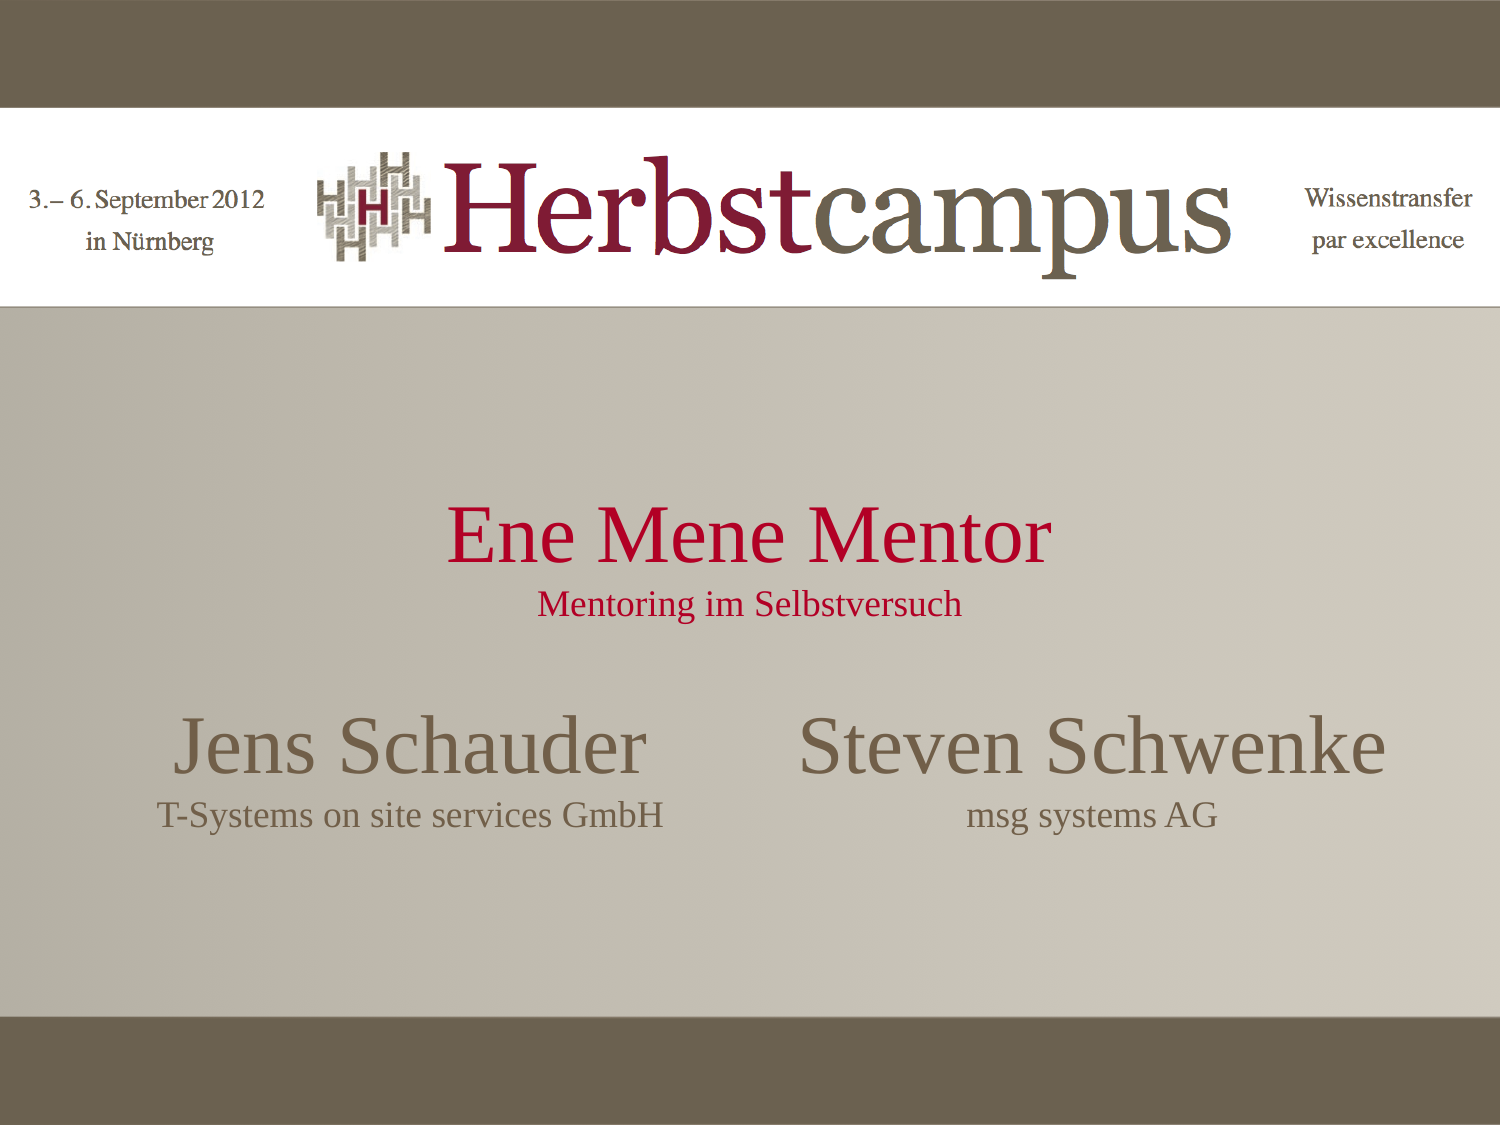

# Ene Mene Mentor Mentoring im Selbstversuch
Steven Schwenke
msg systems AG
Jens Schauder
T-Systems on site services GmbH